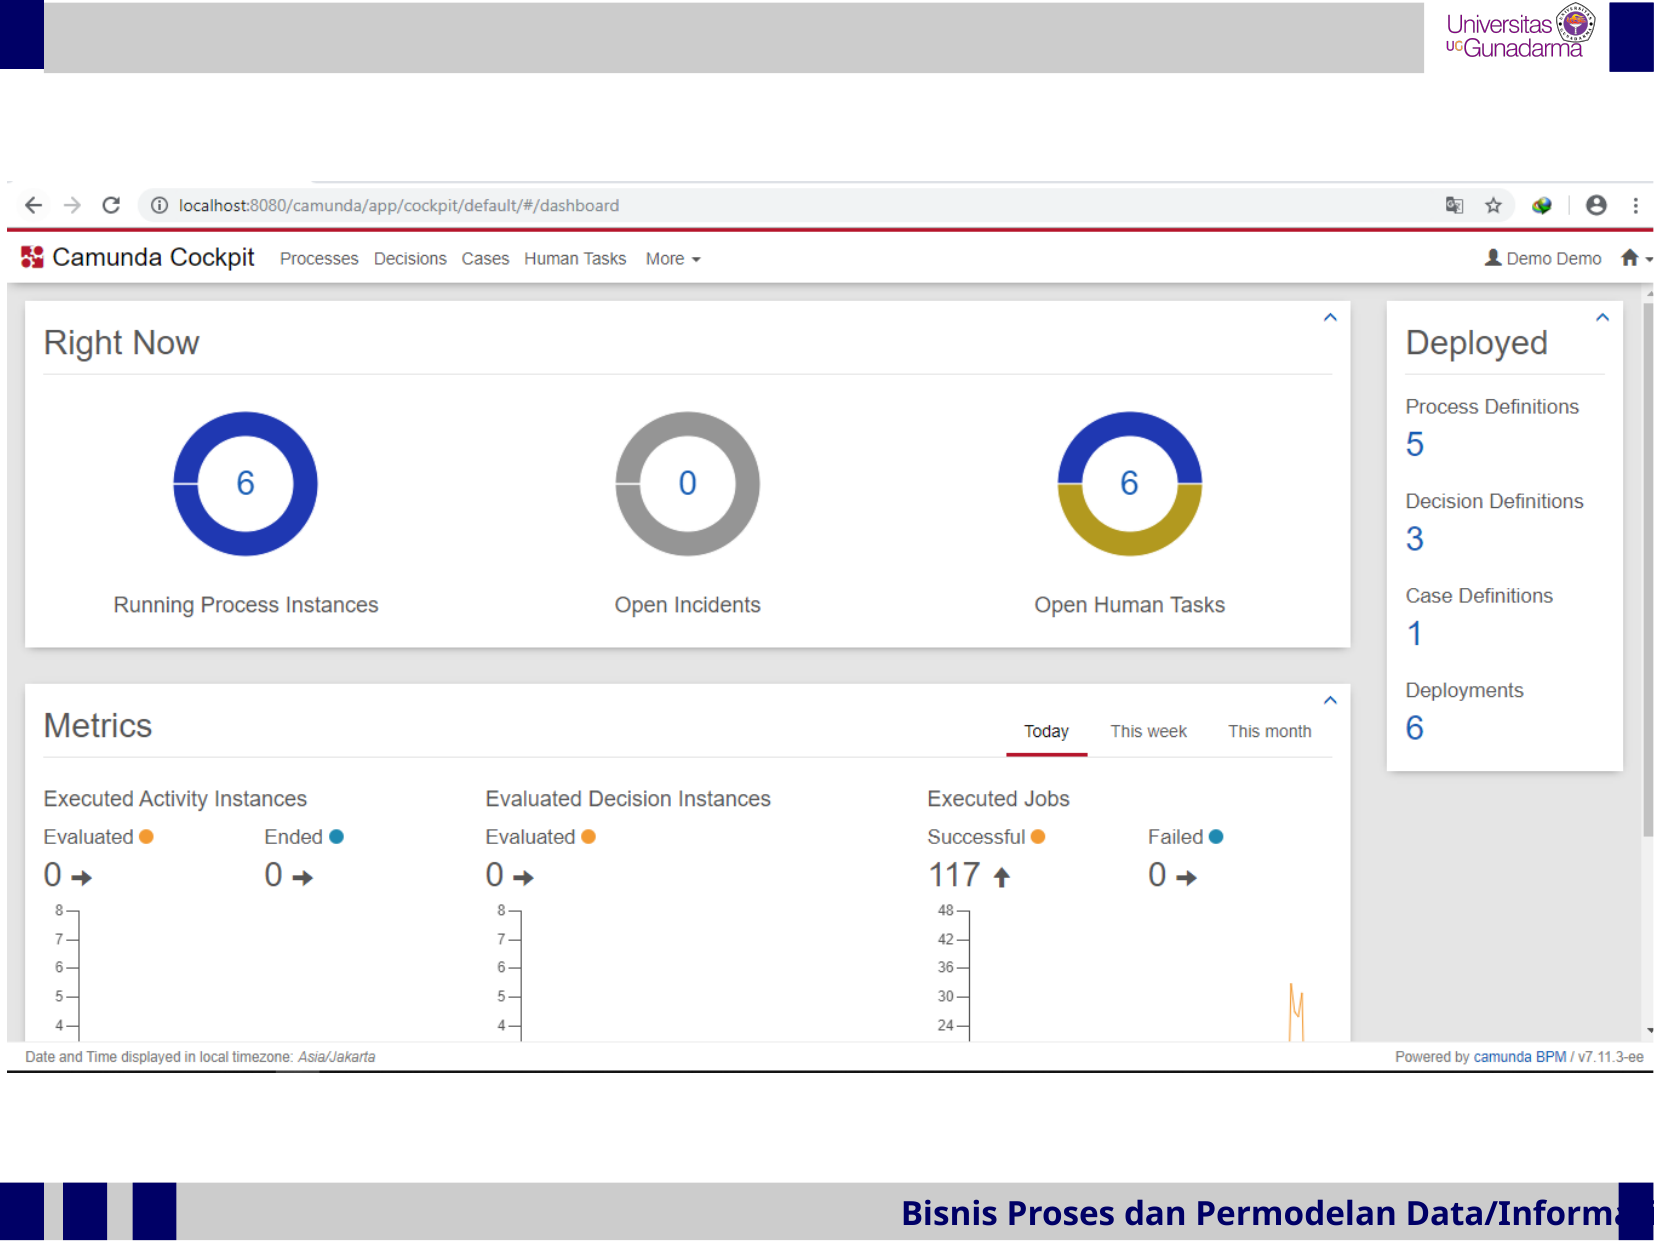

#
Klik “Cockpit” pada tombol “Home” untuk memulai: